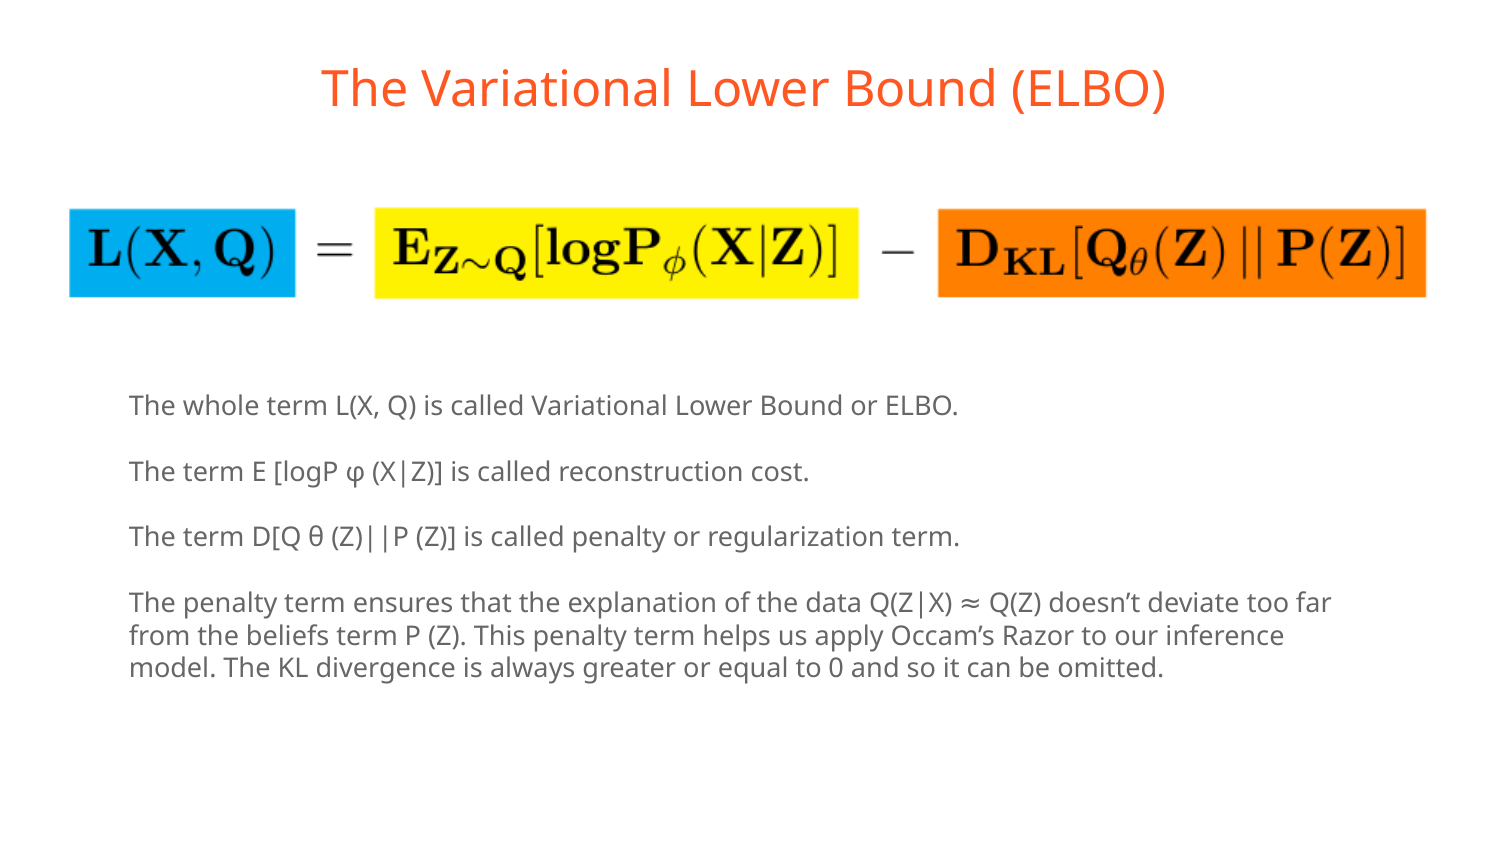

# The Variational Lower Bound (ELBO)
The whole term L(X, Q) is called Variational Lower Bound or ELBO.
The term E [logP φ (X|Z)] is called reconstruction cost.
The term D[Q θ (Z)||P (Z)] is called penalty or regularization term.
The penalty term ensures that the explanation of the data Q(Z|X) ≈ Q(Z) doesn’t deviate too far from the beliefs term P (Z). This penalty term helps us apply Occam’s Razor to our inference model. The KL divergence is always greater or equal to 0 and so it can be omitted.